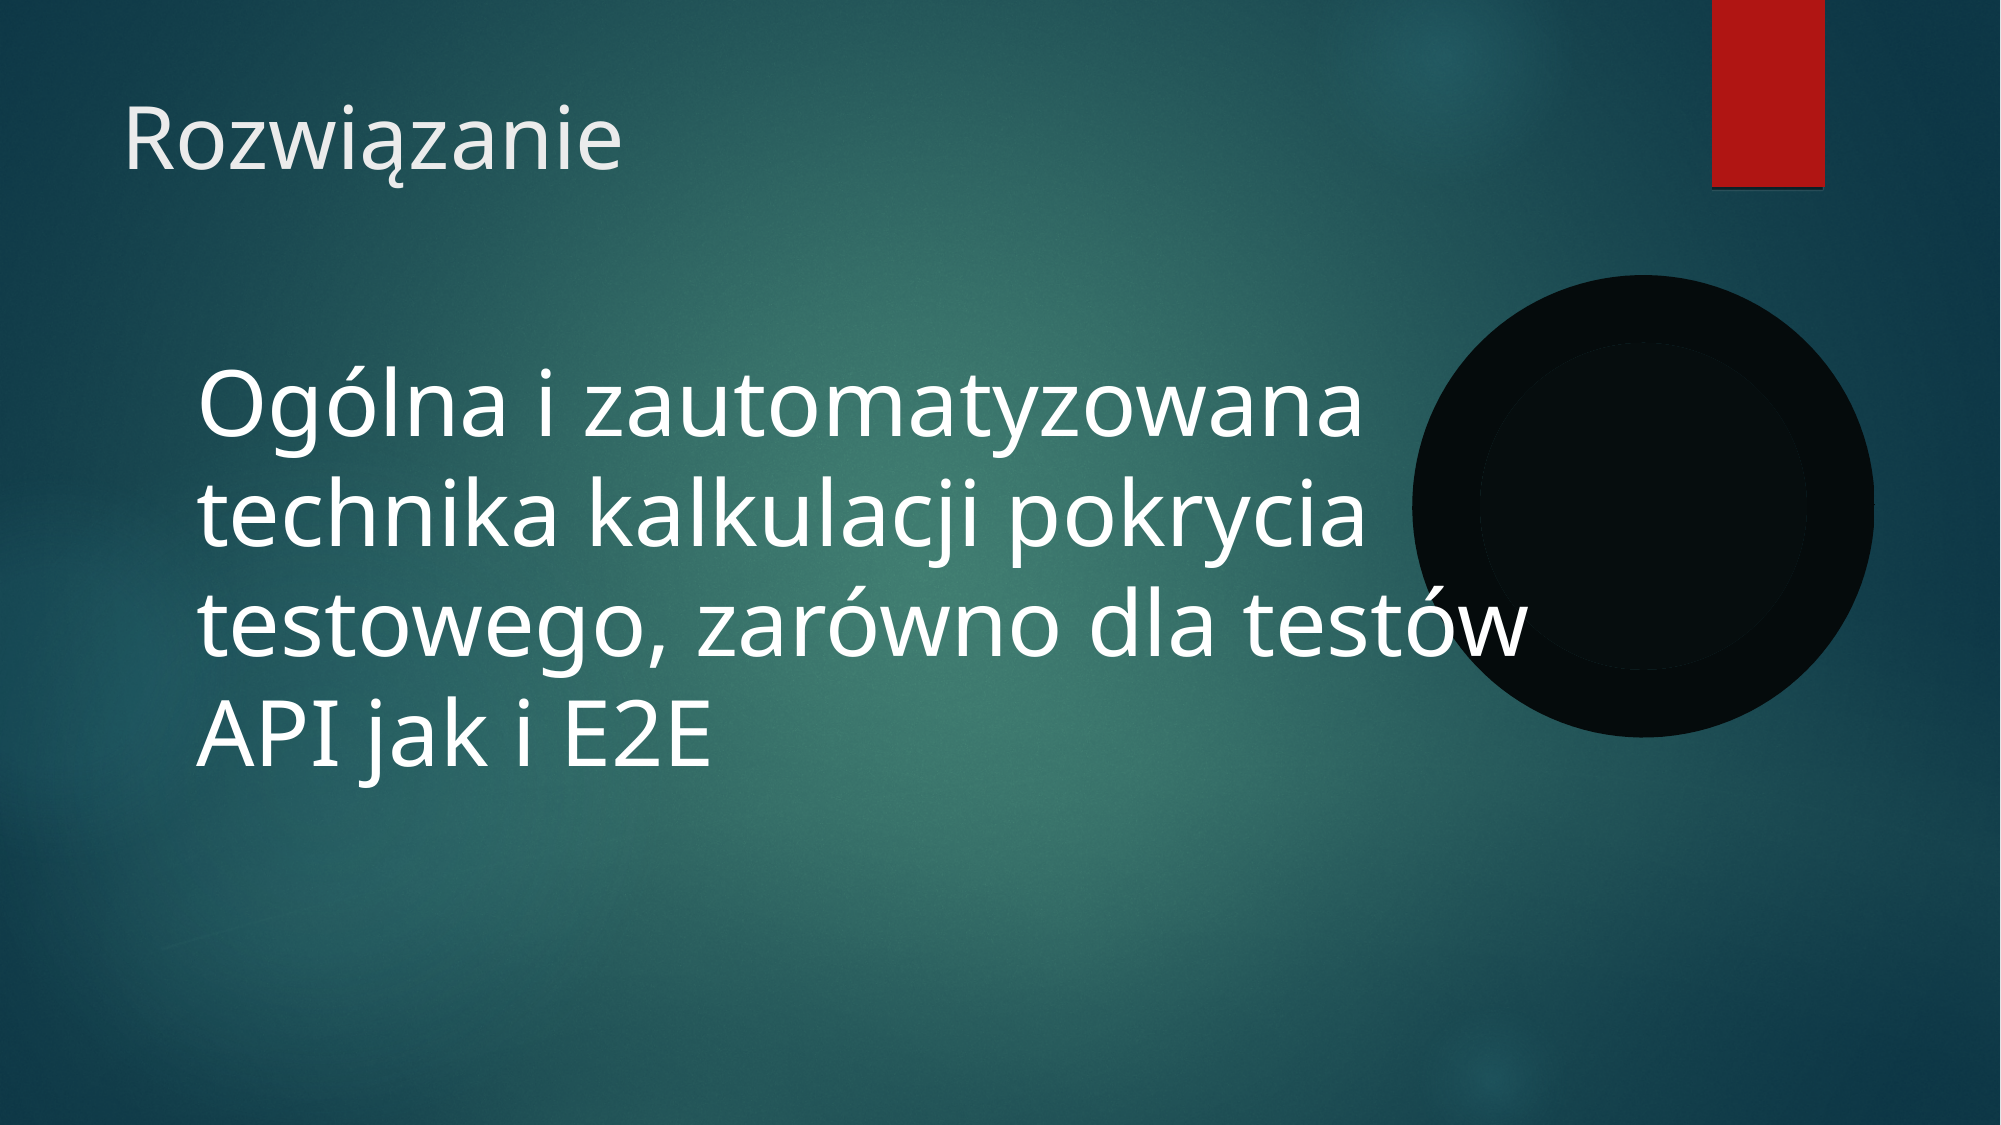

# Rozwiązanie
Ogólna i zautomatyzowana technika kalkulacji pokrycia testowego, zarówno dla testów API jak i E2E